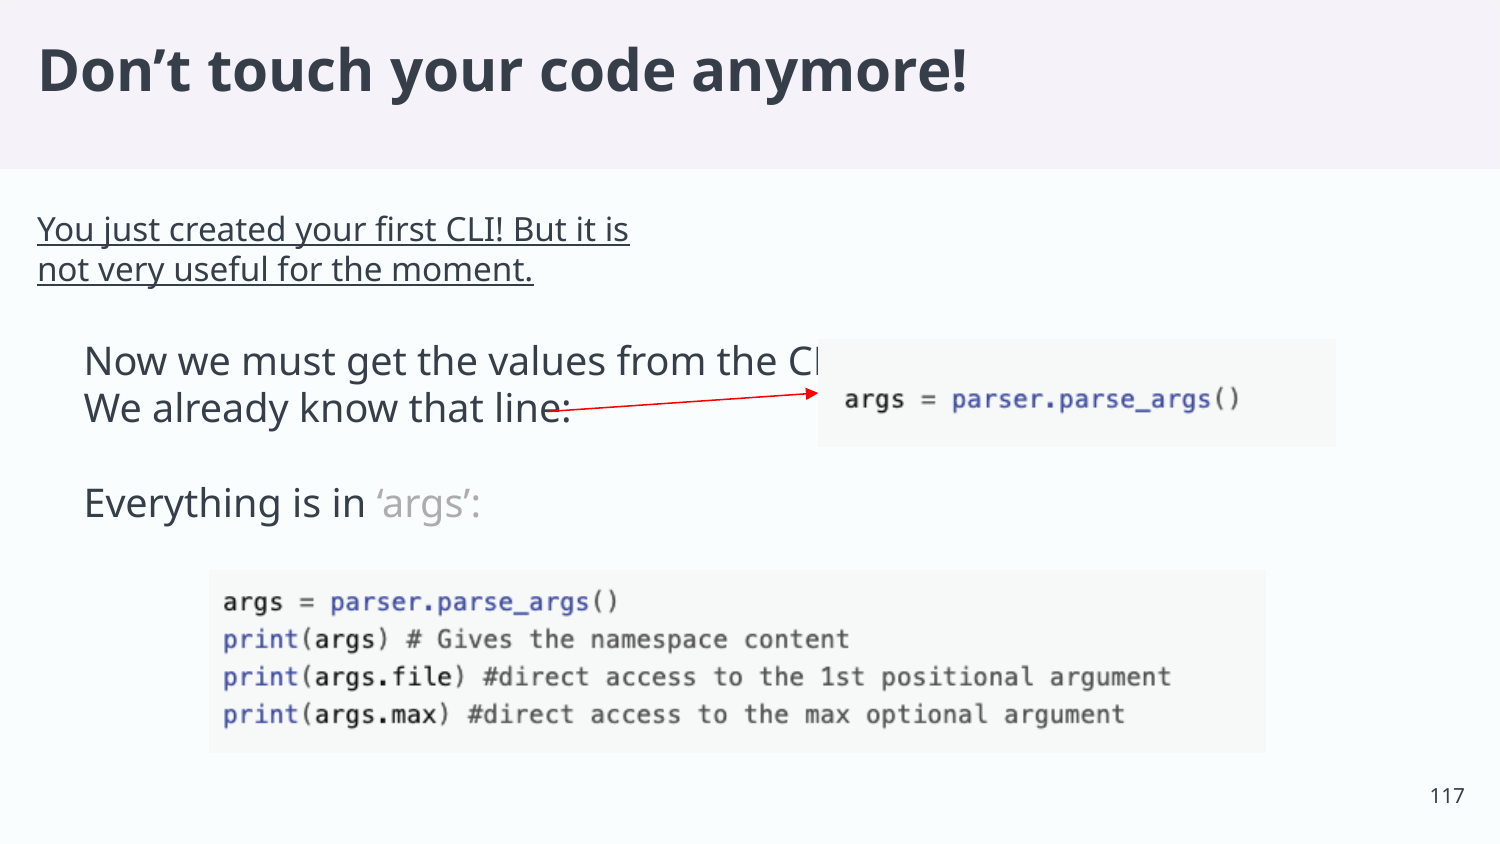

# Don’t touch your code anymore!
You just created your first CLI! But it is not very useful for the moment.
Now we must get the values from the CLI!
We already know that line:
Everything is in ‘args’: